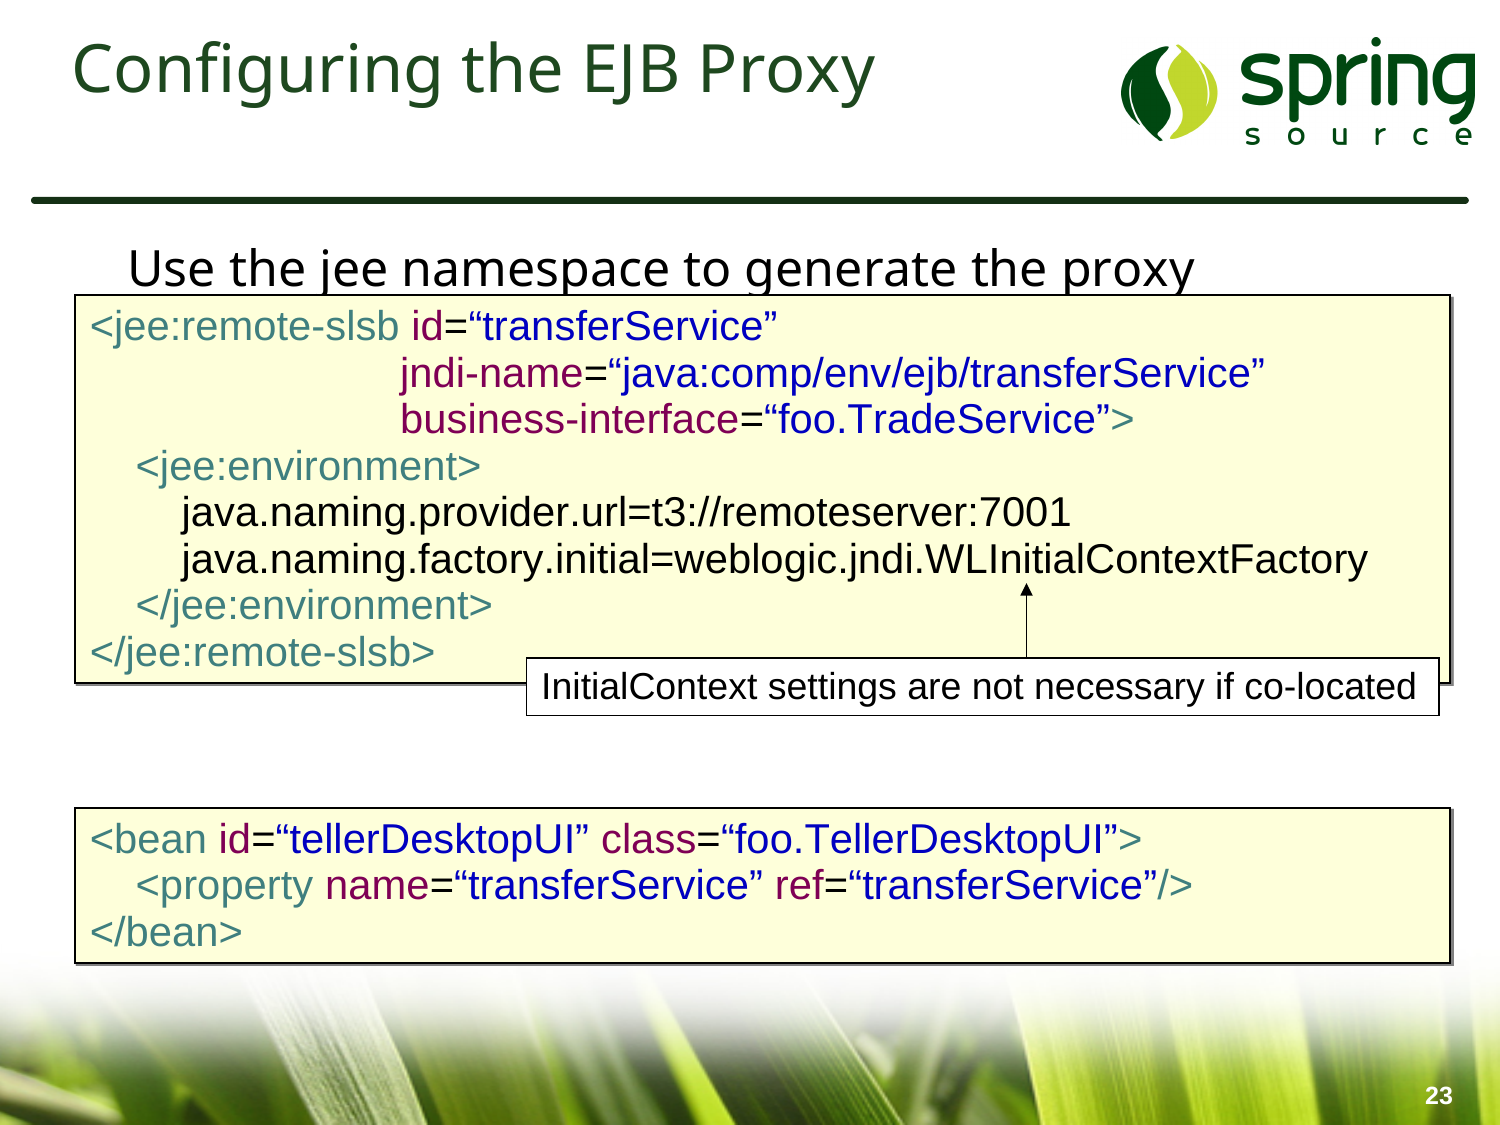

# Configuring the EJB Proxy
Use the jee namespace to generate the proxy
Inject it into the client
<jee:remote-slsb id=“transferService”
 jndi-name=“java:comp/env/ejb/transferService”
 business-interface=“foo.TradeService”>
 <jee:environment>
 java.naming.provider.url=t3://remoteserver:7001
 java.naming.factory.initial=weblogic.jndi.WLInitialContextFactory
 </jee:environment>
</jee:remote-slsb>
InitialContext settings are not necessary if co-located
<bean id=“tellerDesktopUI” class=“foo.TellerDesktopUI”>
 <property name=“transferService” ref=“transferService”/>
</bean>